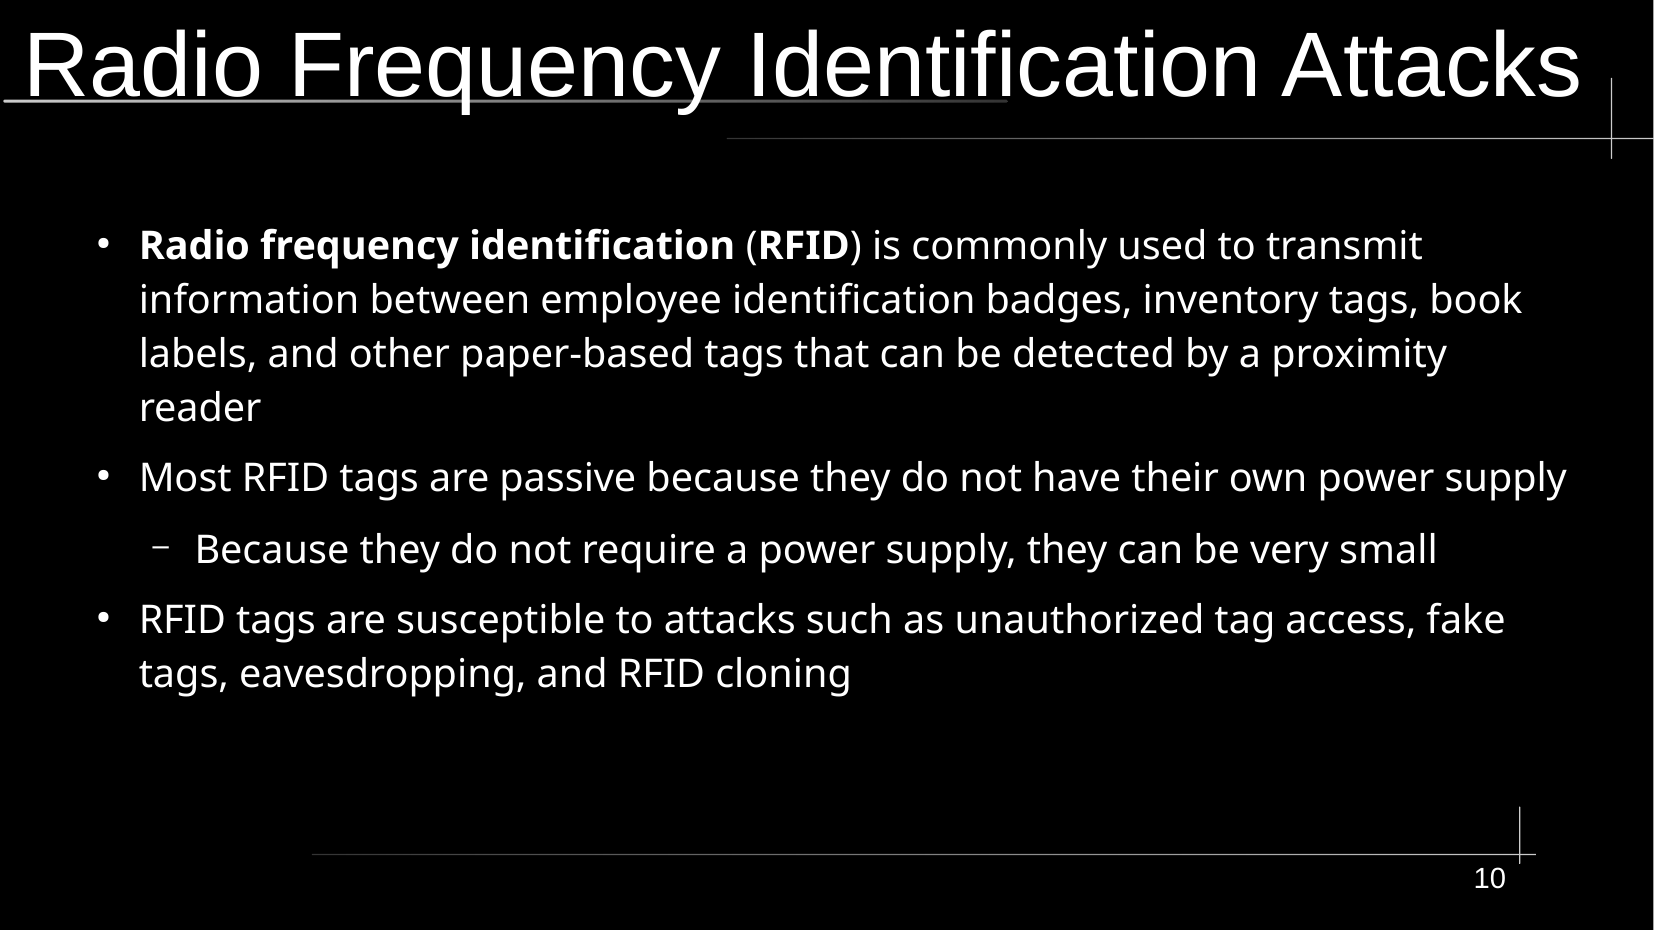

# Radio Frequency Identification Attacks
Radio frequency identification (RFID) is commonly used to transmit information between employee identification badges, inventory tags, book labels, and other paper-based tags that can be detected by a proximity reader
Most RFID tags are passive because they do not have their own power supply
Because they do not require a power supply, they can be very small
RFID tags are susceptible to attacks such as unauthorized tag access, fake tags, eavesdropping, and RFID cloning
10